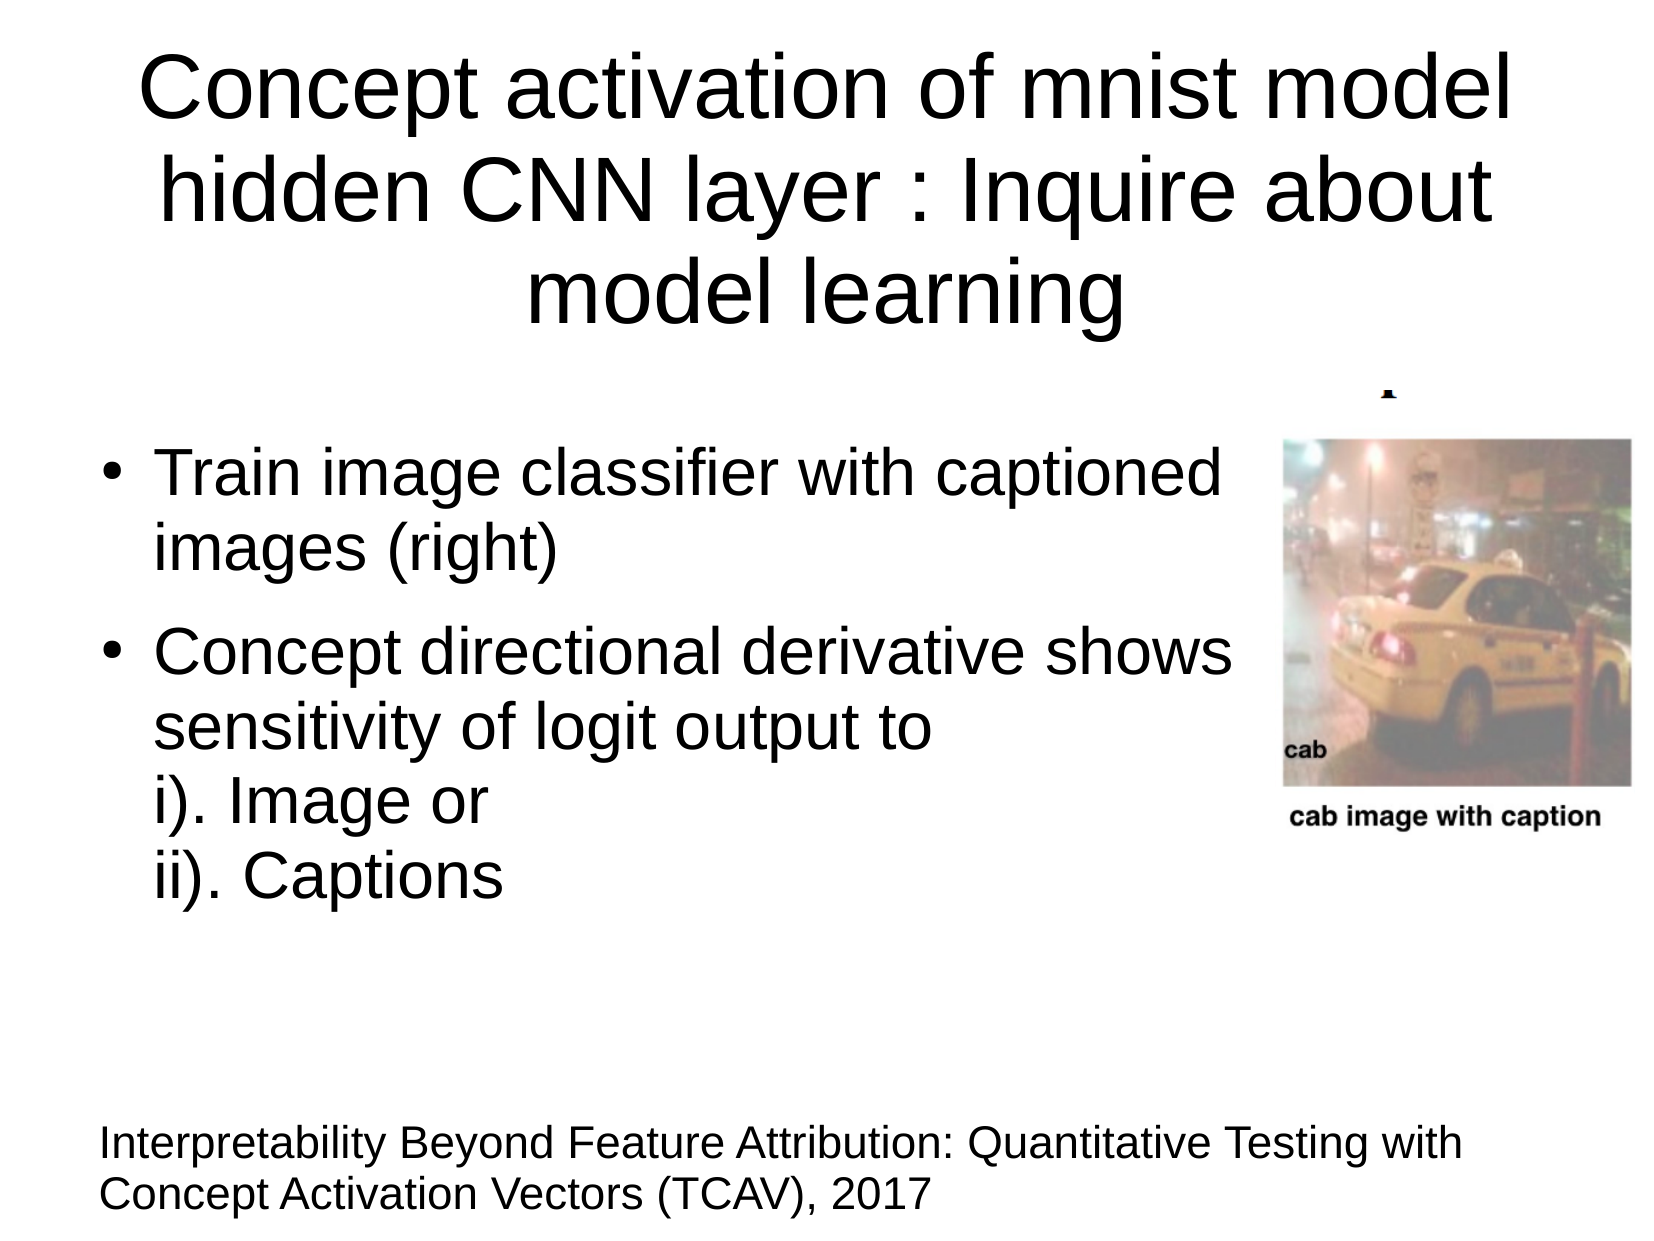

# Concept activation of mnist model hidden CNN layer : Inquire about model learning
Train image classifier with captioned
images (right)
Concept directional derivative shows sensitivity of logit output to
i). Image or
ii). Captions
Interpretability Beyond Feature Attribution: Quantitative Testing with Concept Activation Vectors (TCAV), 2017